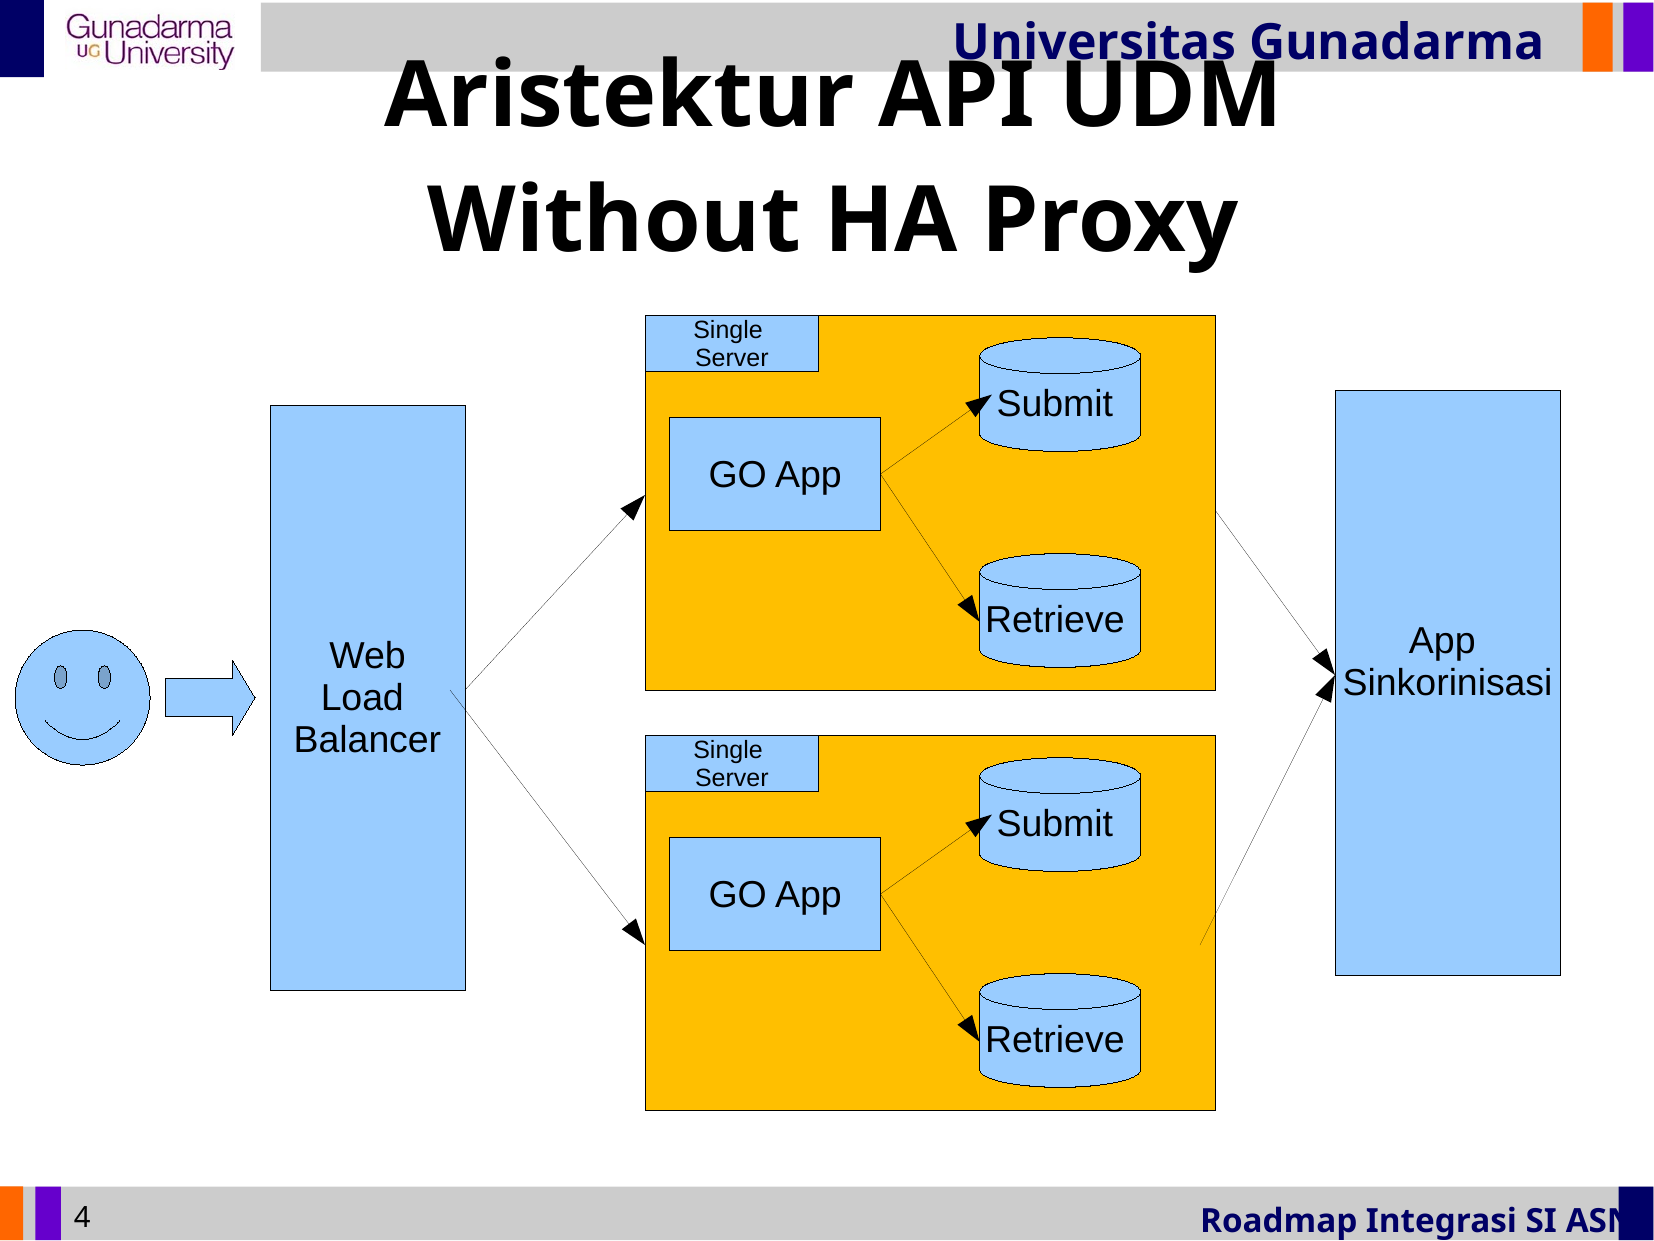

# Aristektur API UDM Without HA Proxy
Single
Server
Submit
Submit
App
Sinkorinisasi
Web
Load
Balancer
GO App
GO App
Retrieve
Retrieve
Single
Server
Submit
Submit
GO App
GO App
Retrieve
Retrieve